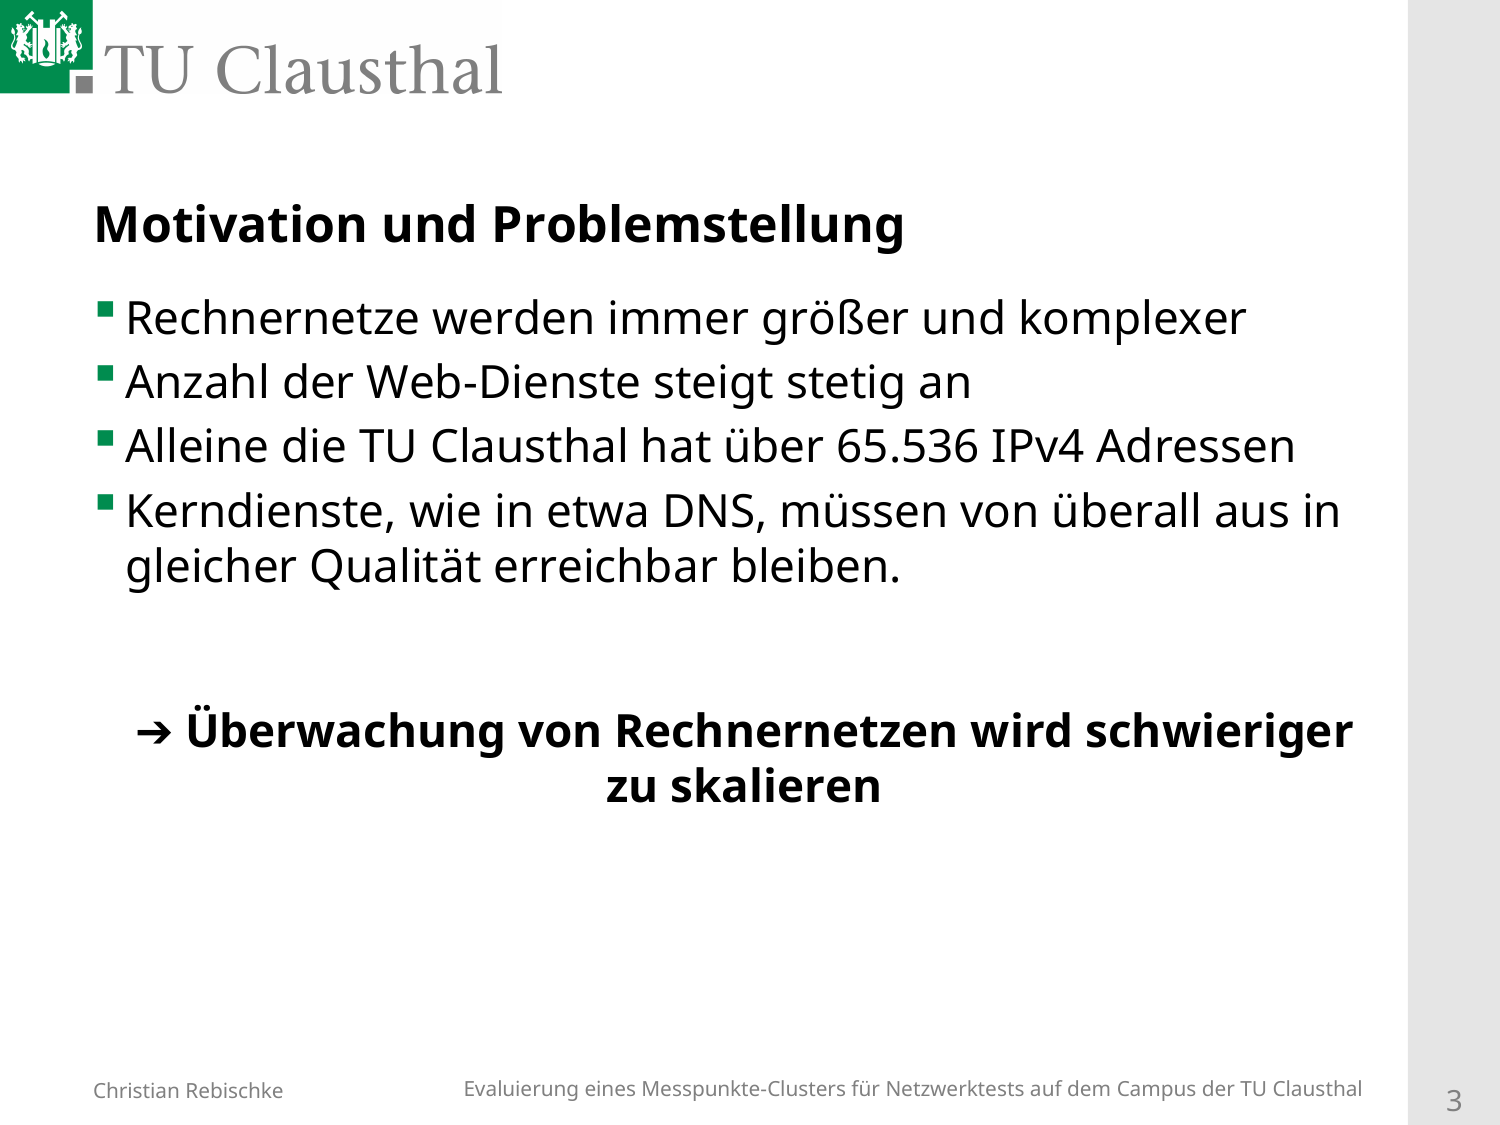

# Motivation und Problemstellung
Rechnernetze werden immer größer und komplexer
Anzahl der Web-Dienste steigt stetig an
Alleine die TU Clausthal hat über 65.536 IPv4 Adressen
Kerndienste, wie in etwa DNS, müssen von überall aus in gleicher Qualität erreichbar bleiben.
➔ Überwachung von Rechnernetzen wird schwieriger zu skalieren